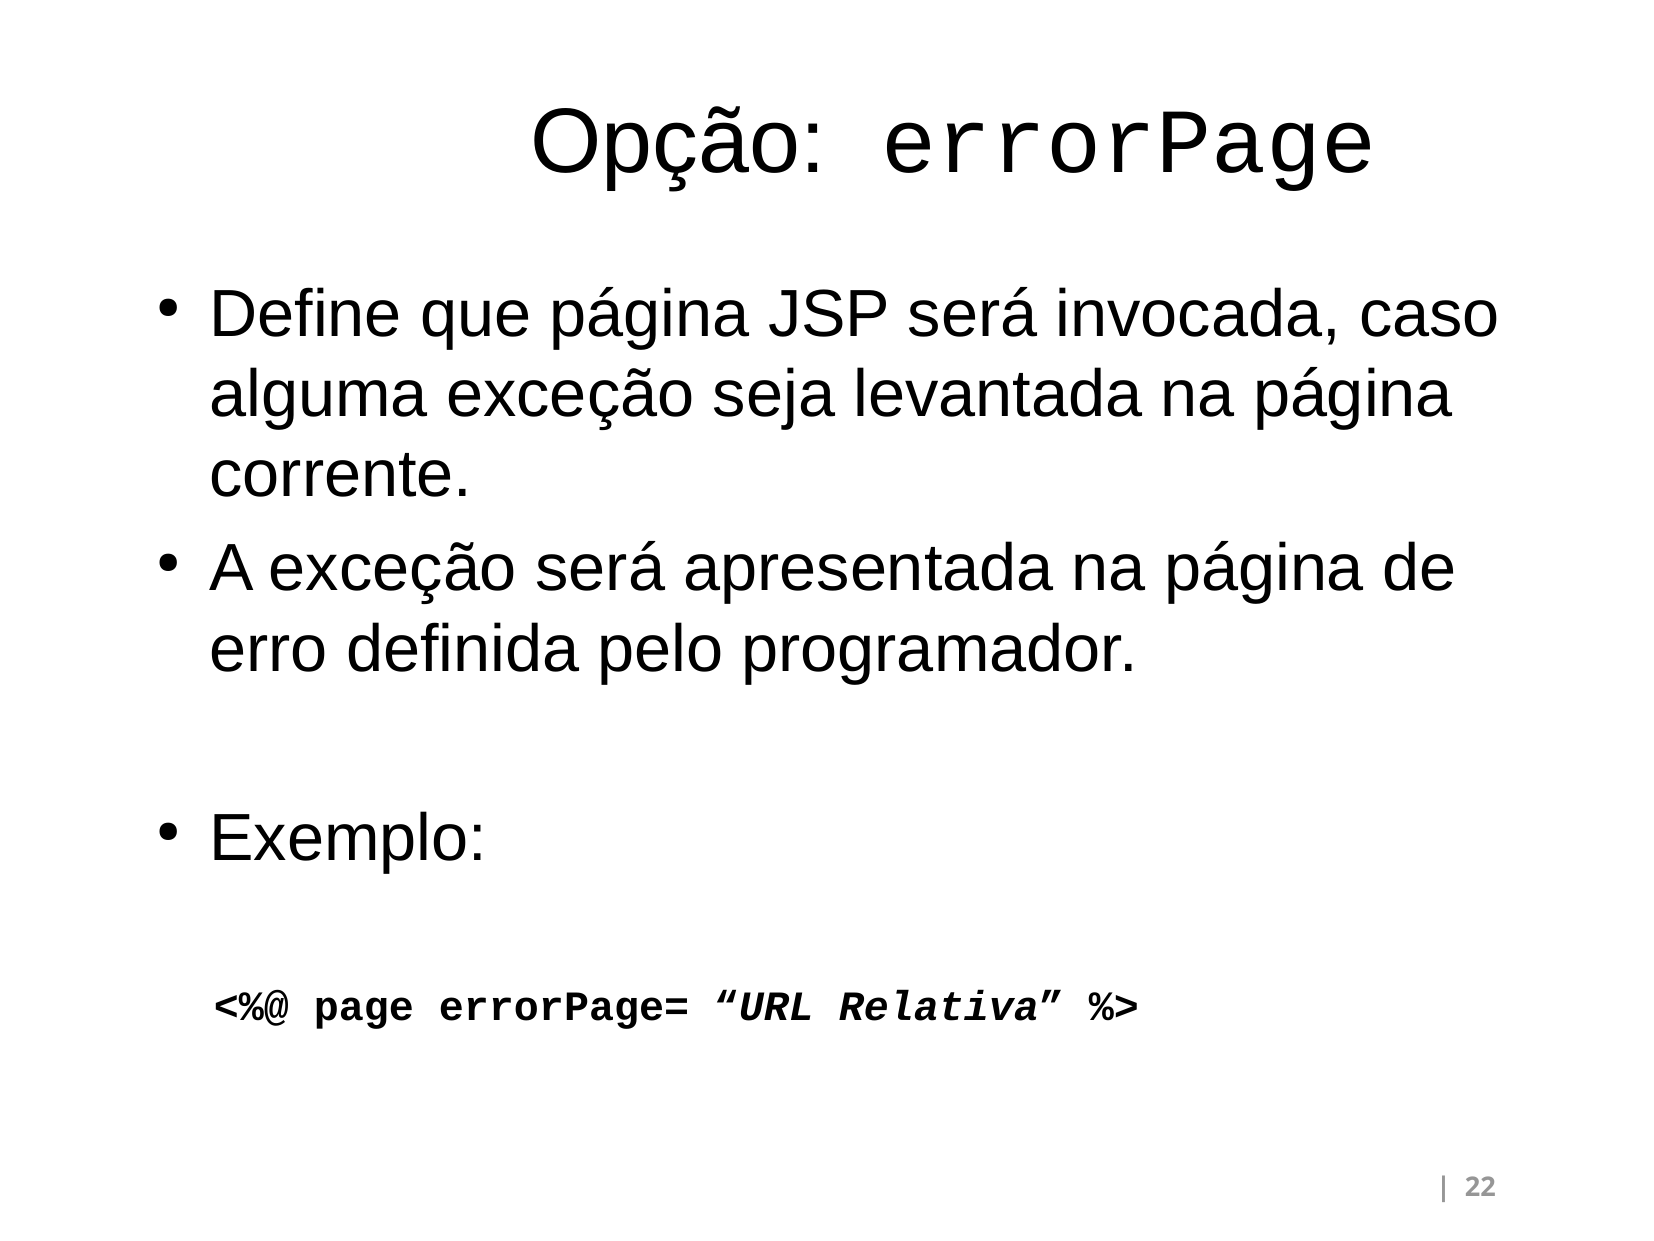

# Opção: errorPage
Define que página JSP será invocada, caso alguma exceção seja levantada na página corrente.
A exceção será apresentada na página de erro definida pelo programador.
Exemplo:
<%@ page errorPage= “URL Relativa” %>